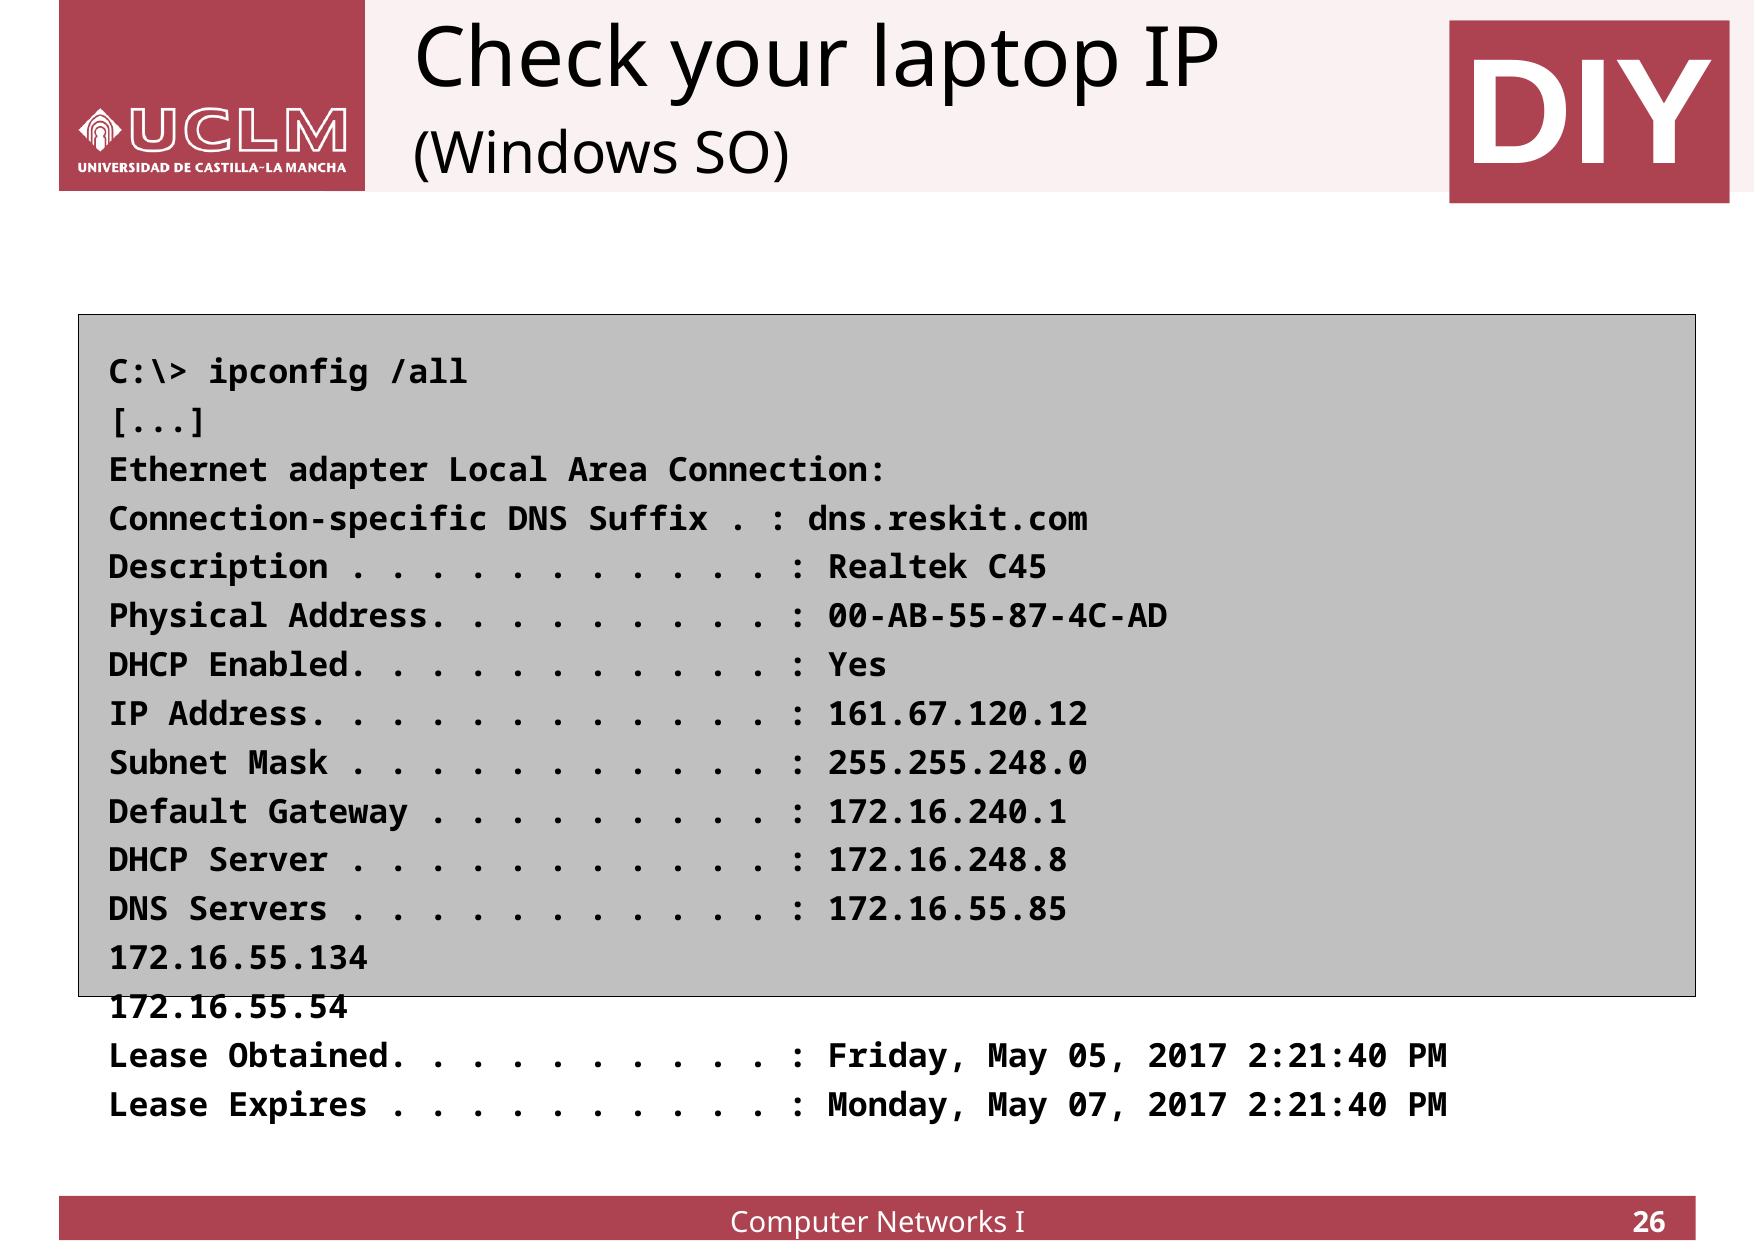

# Check your laptop IP (Windows SO)
DIY
DIY
C:\> ipconfig /all
[...]
Ethernet adapter Local Area Connection:
Connection-specific DNS Suffix . : dns.reskit.com
Description . . . . . . . . . . . : Realtek C45
Physical Address. . . . . . . . . : 00-AB-55-87-4C-AD
DHCP Enabled. . . . . . . . . . . : Yes
IP Address. . . . . . . . . . . . : 161.67.120.12
Subnet Mask . . . . . . . . . . . : 255.255.248.0
Default Gateway . . . . . . . . . : 172.16.240.1
DHCP Server . . . . . . . . . . . : 172.16.248.8
DNS Servers . . . . . . . . . . . : 172.16.55.85
172.16.55.134
172.16.55.54
Lease Obtained. . . . . . . . . . : Friday, May 05, 2017 2:21:40 PM
Lease Expires . . . . . . . . . . : Monday, May 07, 2017 2:21:40 PM
Computer Networks I
26